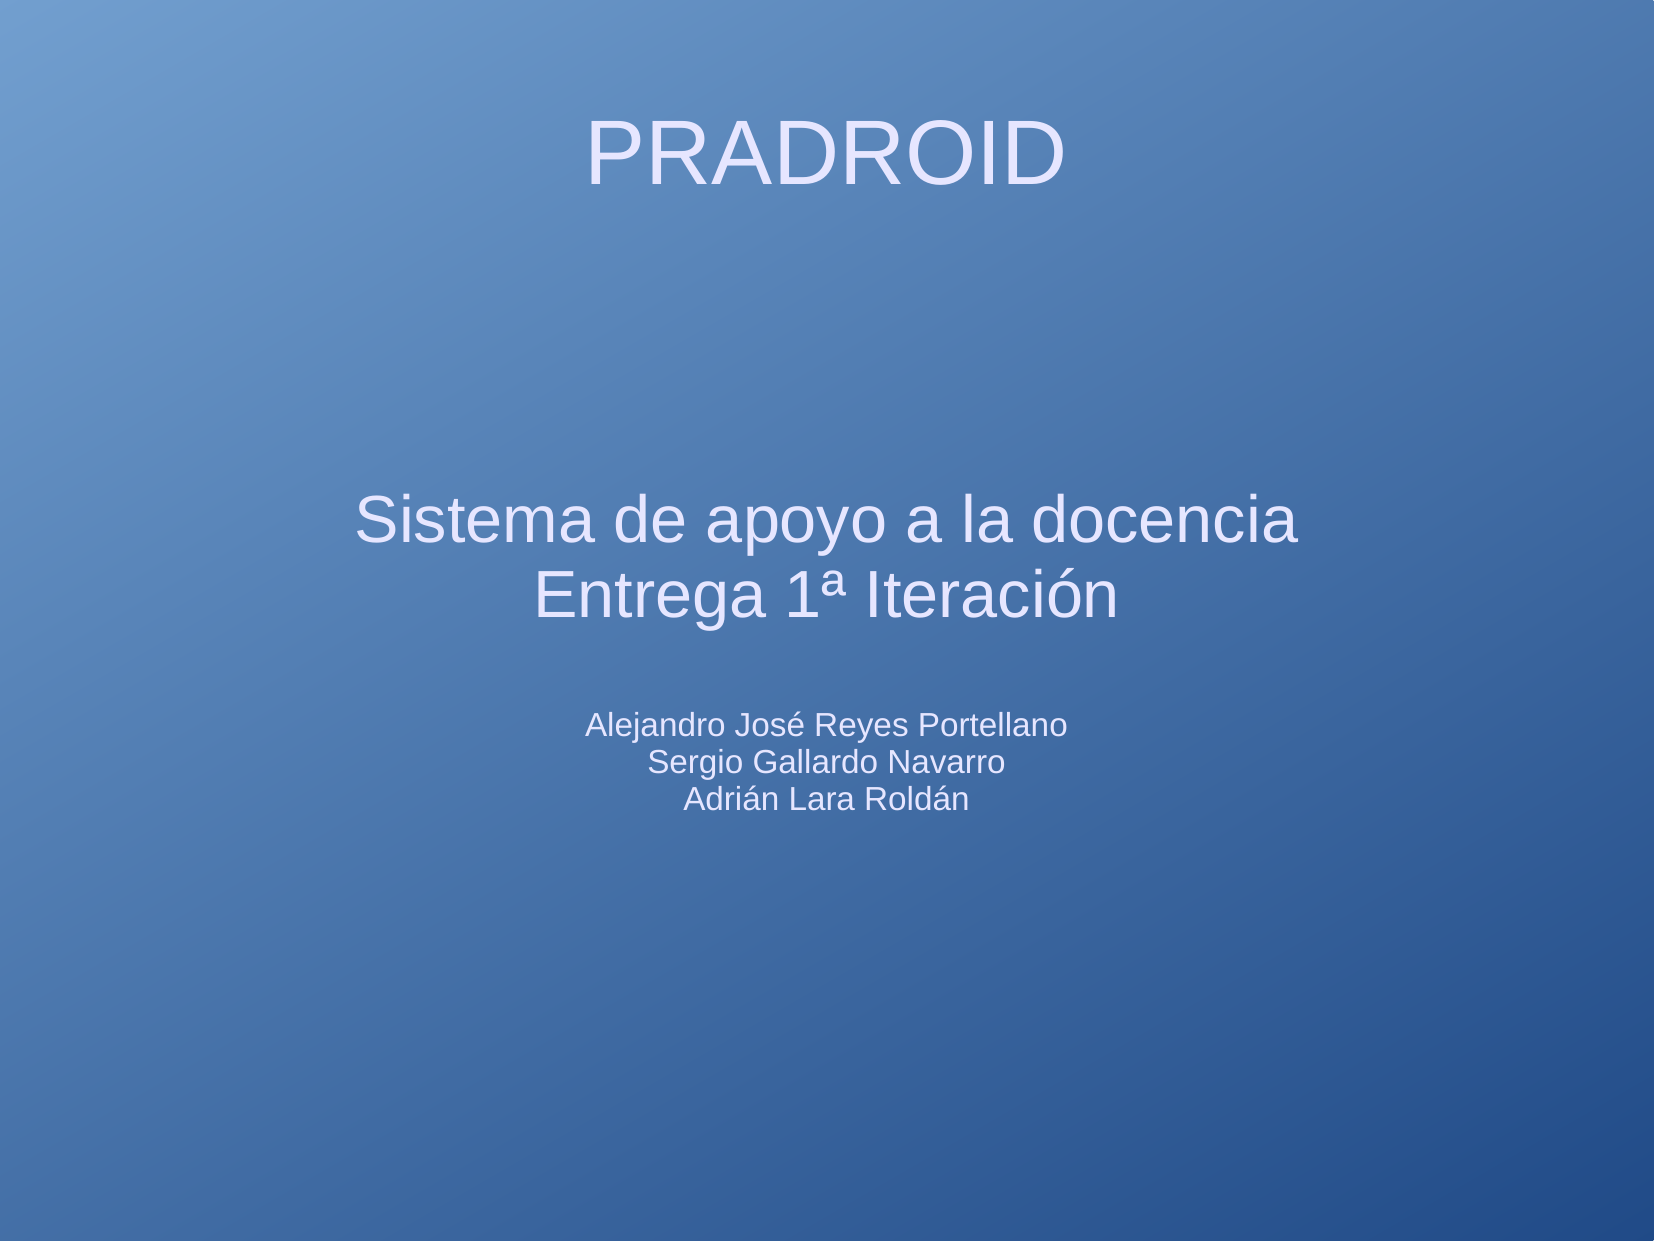

# PRADROID
Sistema de apoyo a la docencia
Entrega 1ª Iteración
Alejandro José Reyes Portellano
Sergio Gallardo Navarro
Adrián Lara Roldán